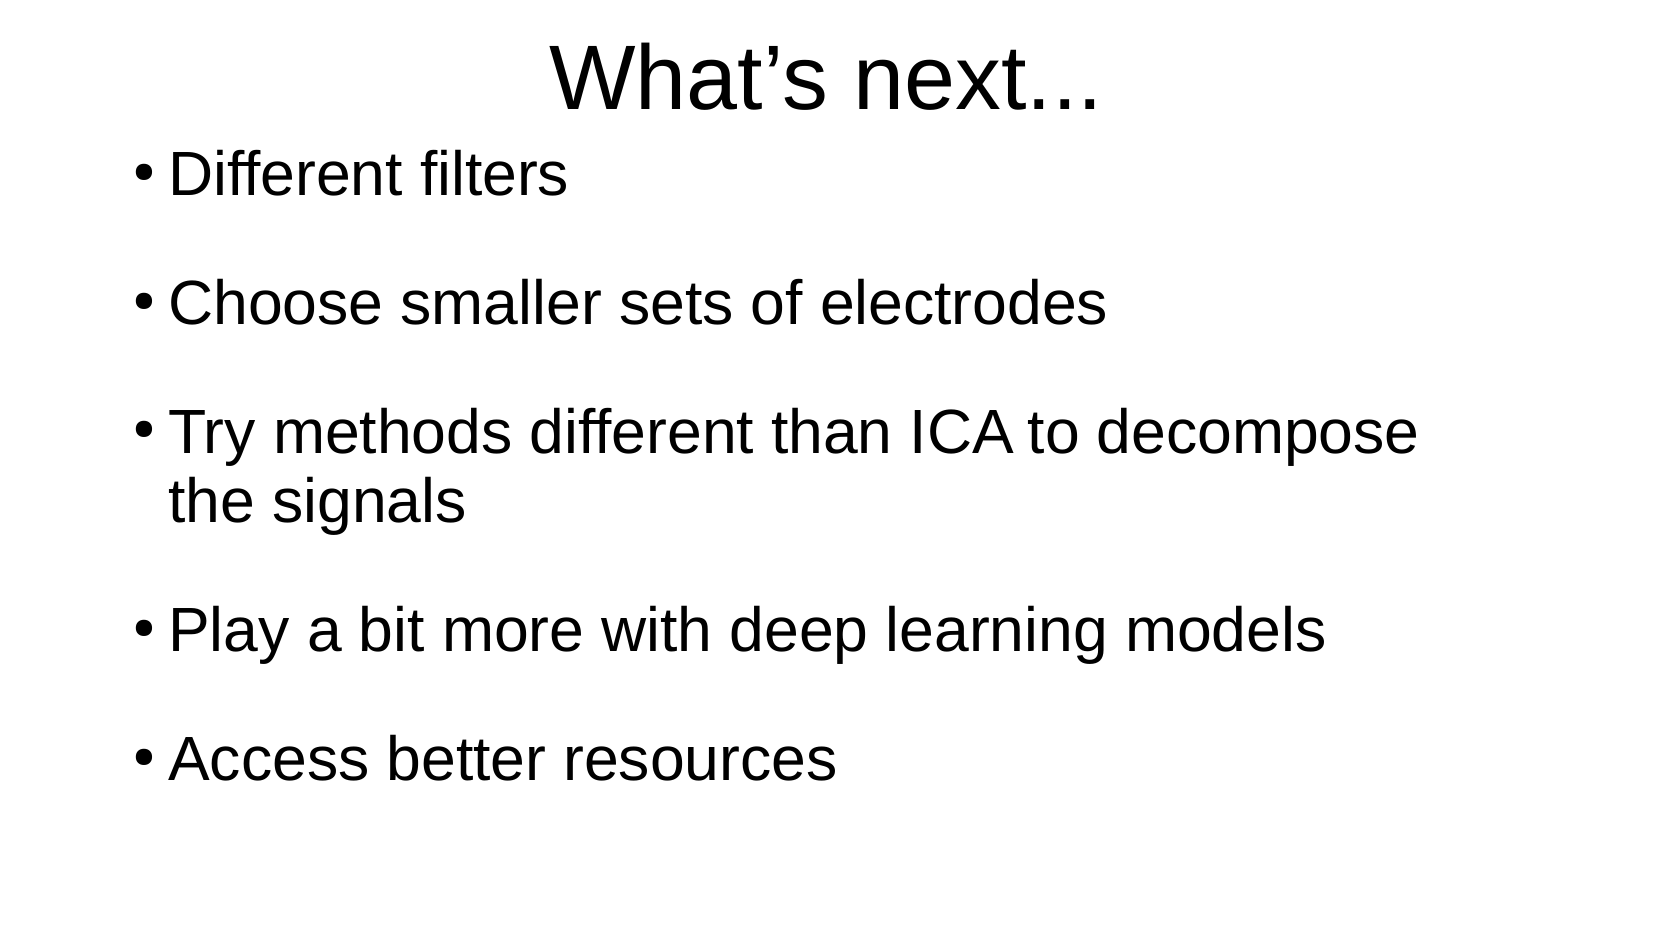

# What’s next...
Different filters
Choose smaller sets of electrodes
Try methods different than ICA to decompose the signals
Play a bit more with deep learning models
Access better resources